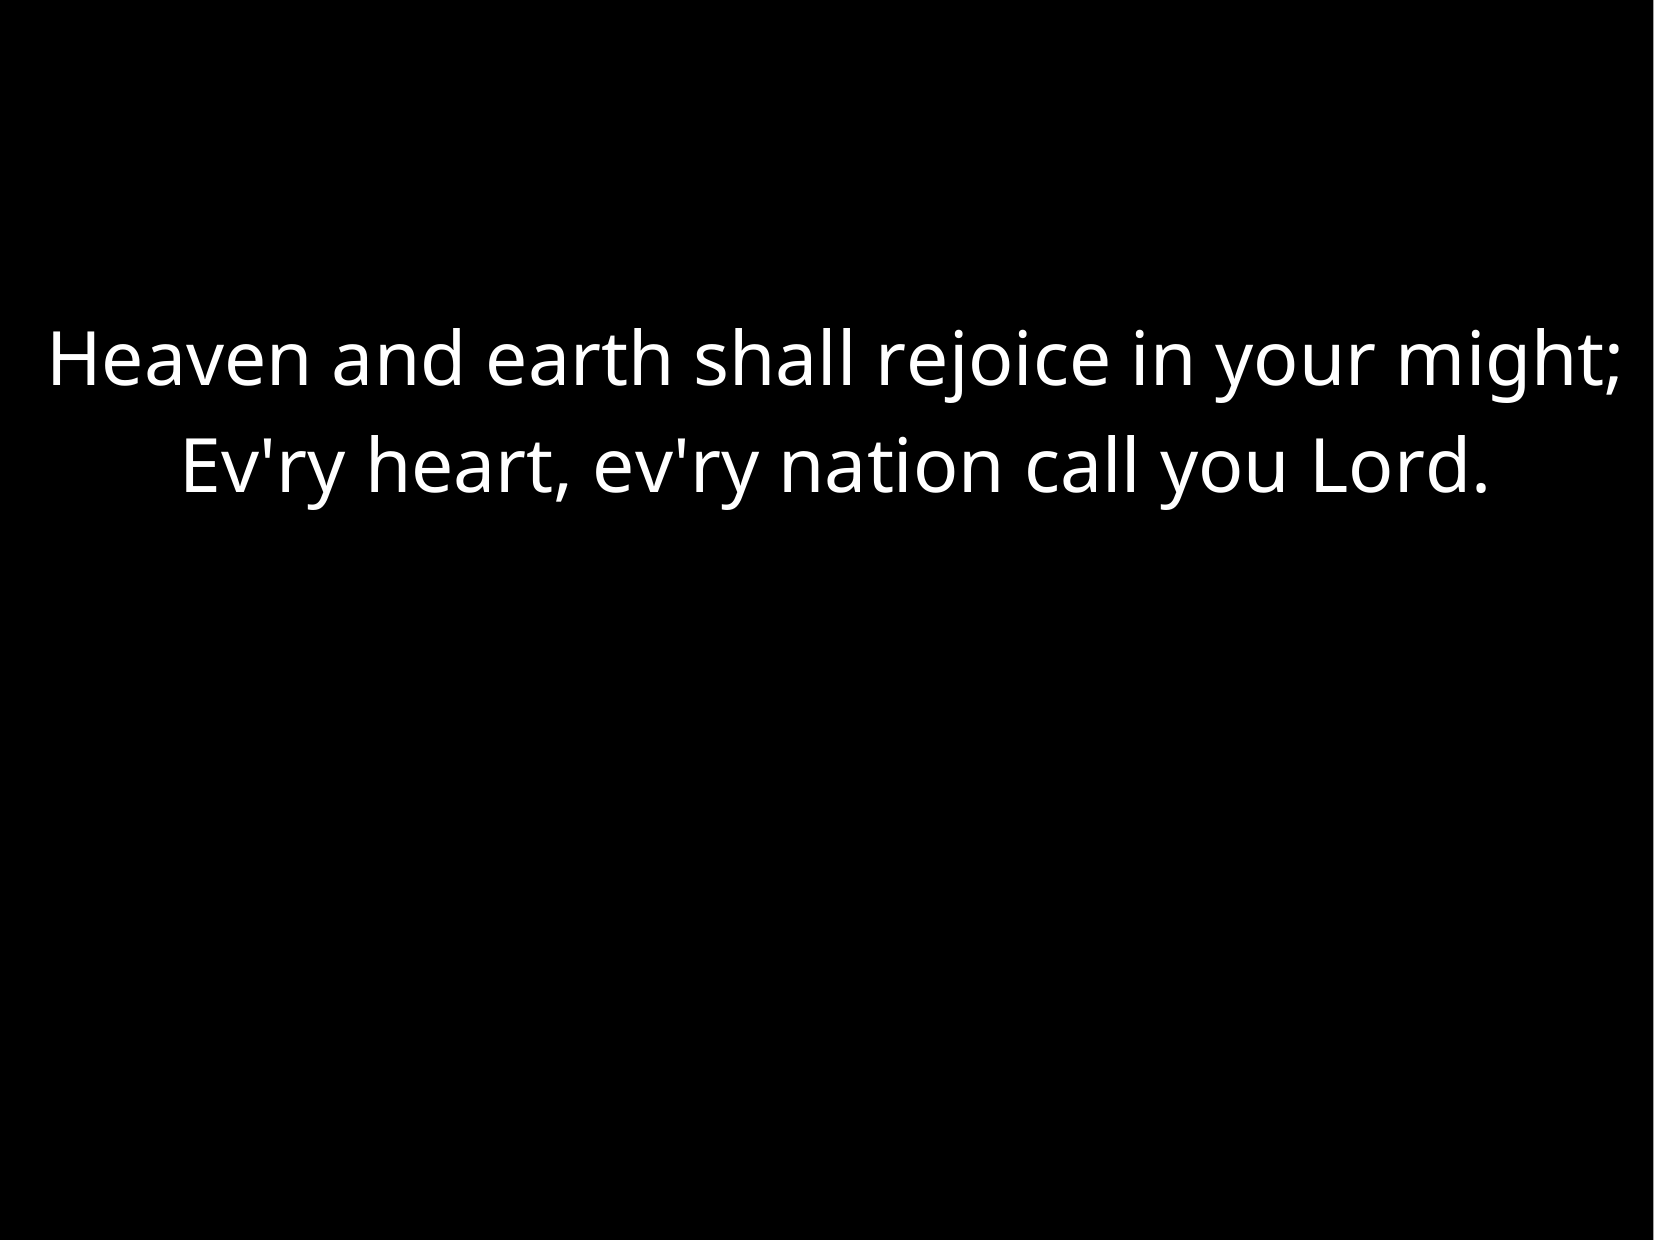

Heaven and earth shall rejoice in your might;
Ev'ry heart, ev'ry nation call you Lord.